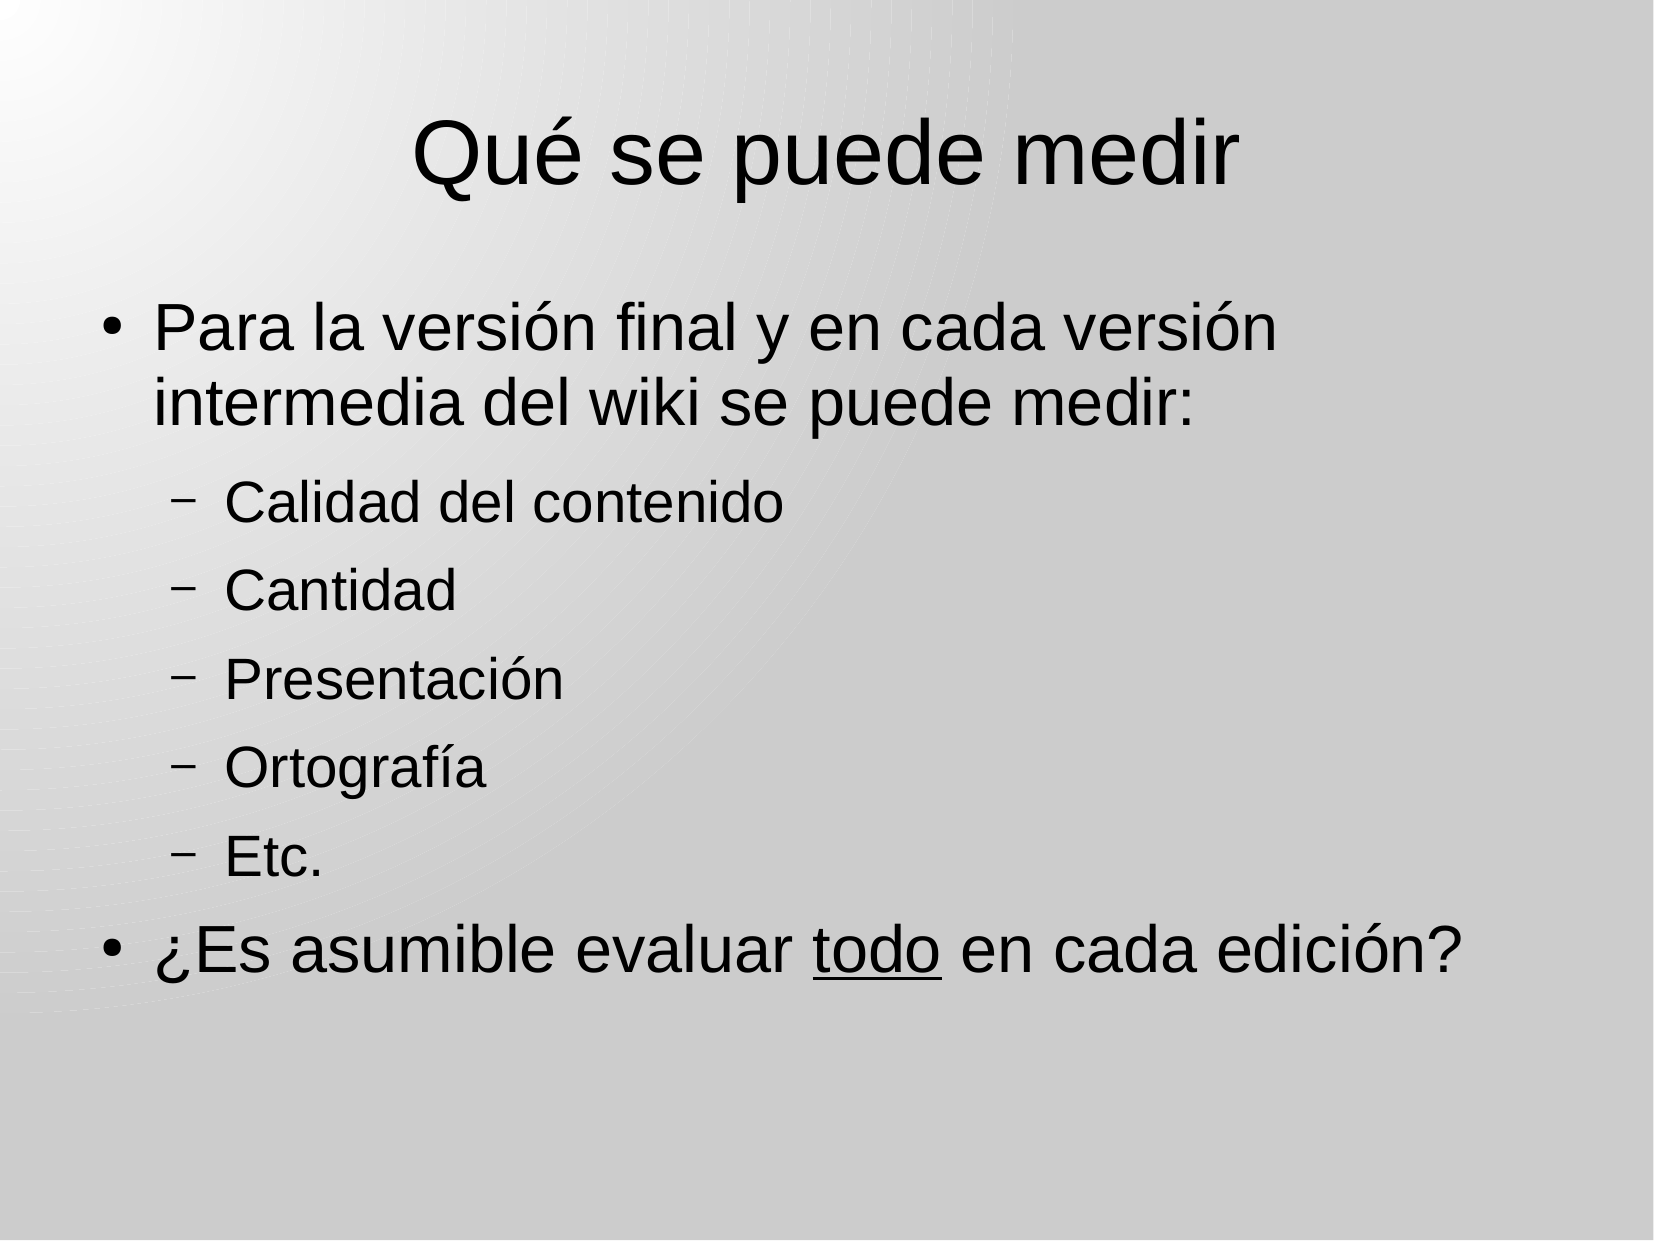

# Qué se puede medir
Para la versión final y en cada versión intermedia del wiki se puede medir:
Calidad del contenido
Cantidad
Presentación
Ortografía
Etc.
¿Es asumible evaluar todo en cada edición?